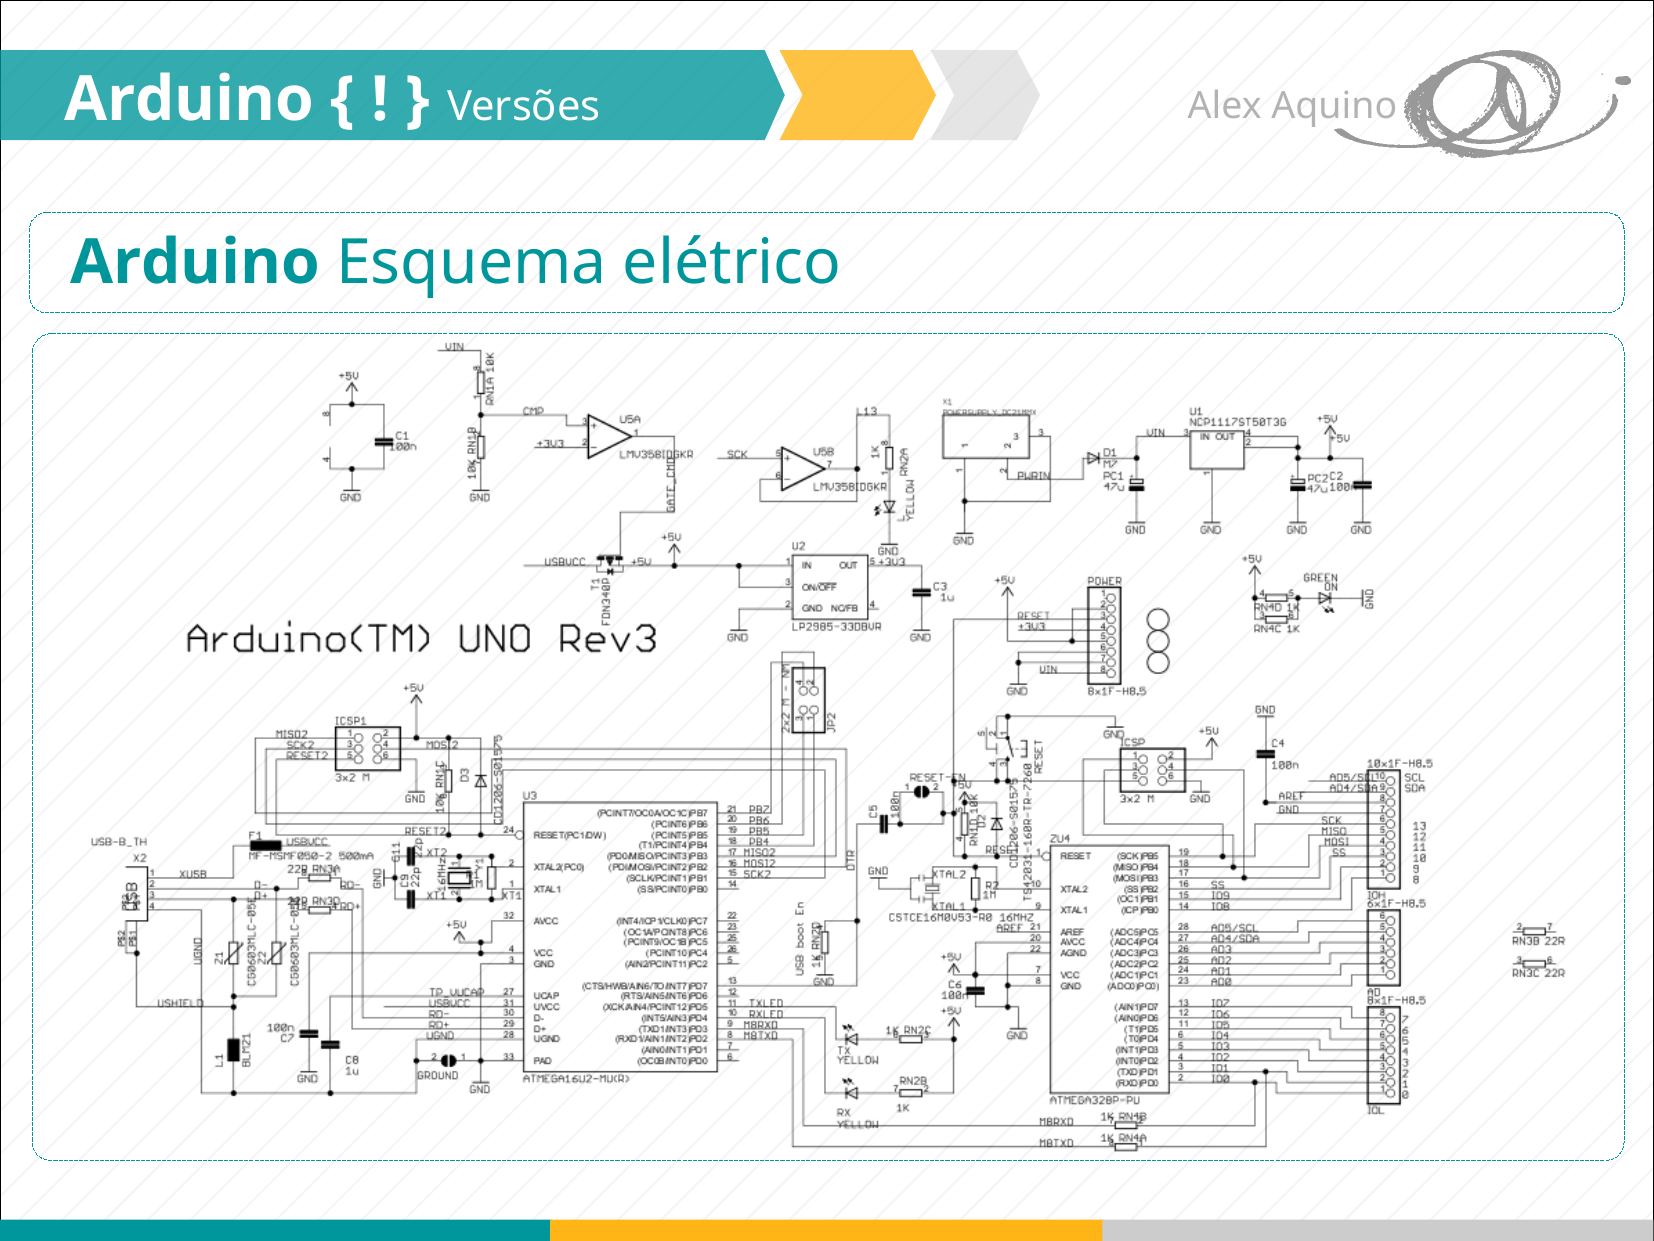

Arduino { ! } Versões
Alex Aquino
Arduino Esquema elétrico